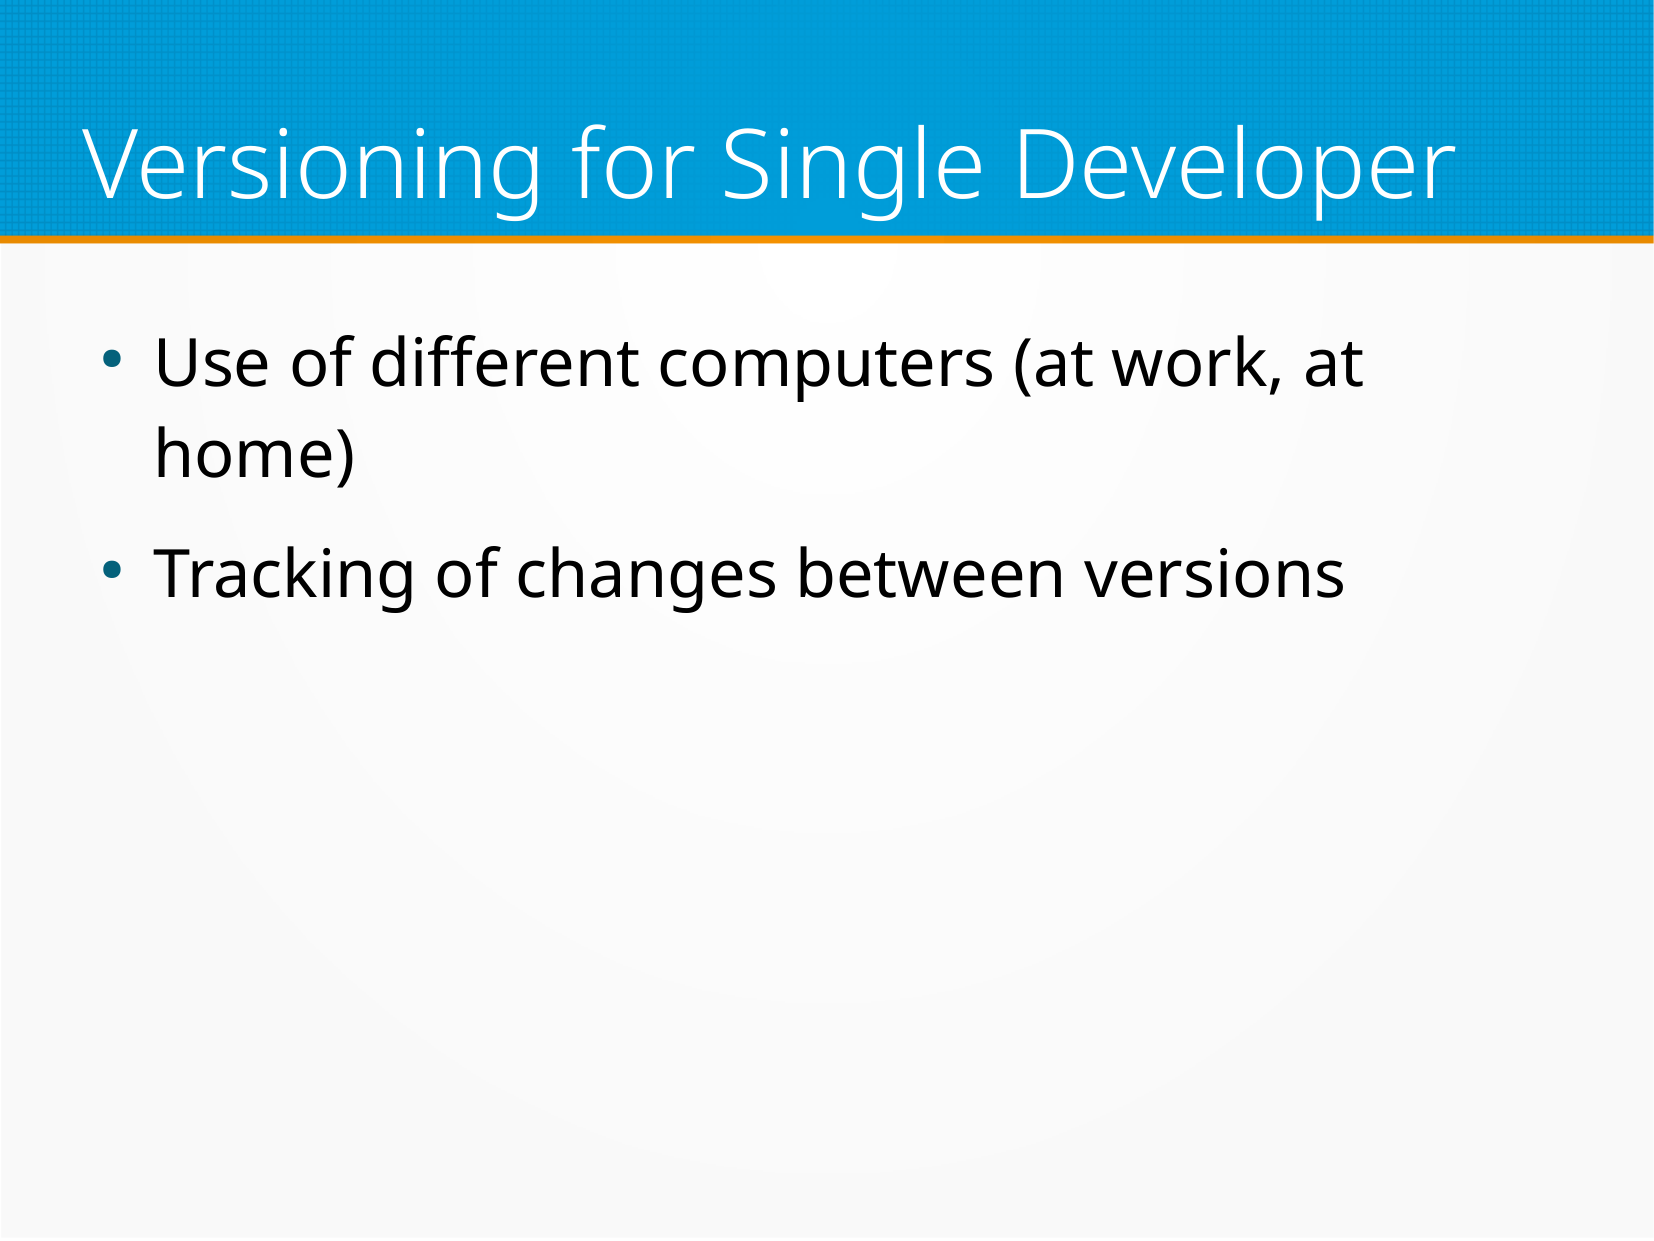

# Versioning for Single Developer
Use of different computers (at work, at home)
Tracking of changes between versions